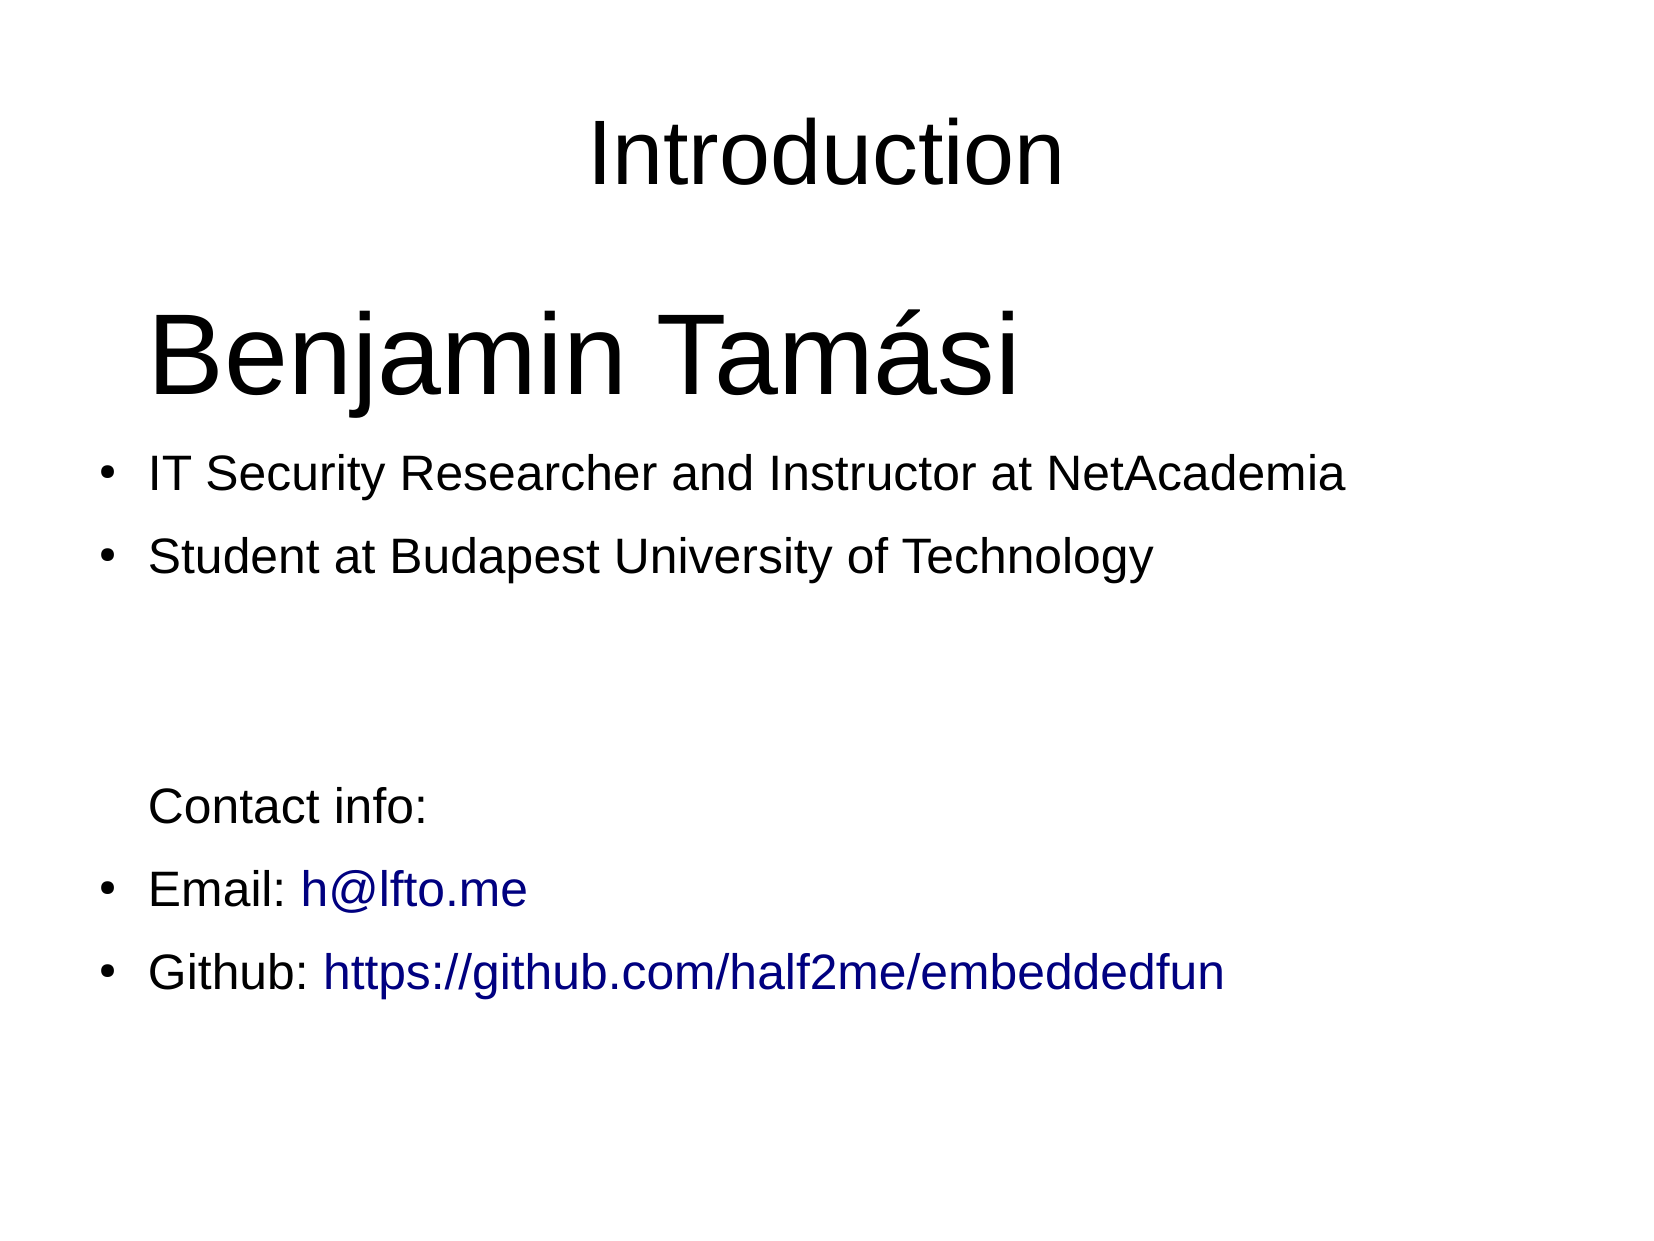

# Introduction
Benjamin Tamási
IT Security Researcher and Instructor at NetAcademia
Student at Budapest University of Technology
Contact info:
Email: h@lfto.me
Github: https://github.com/half2me/embeddedfun